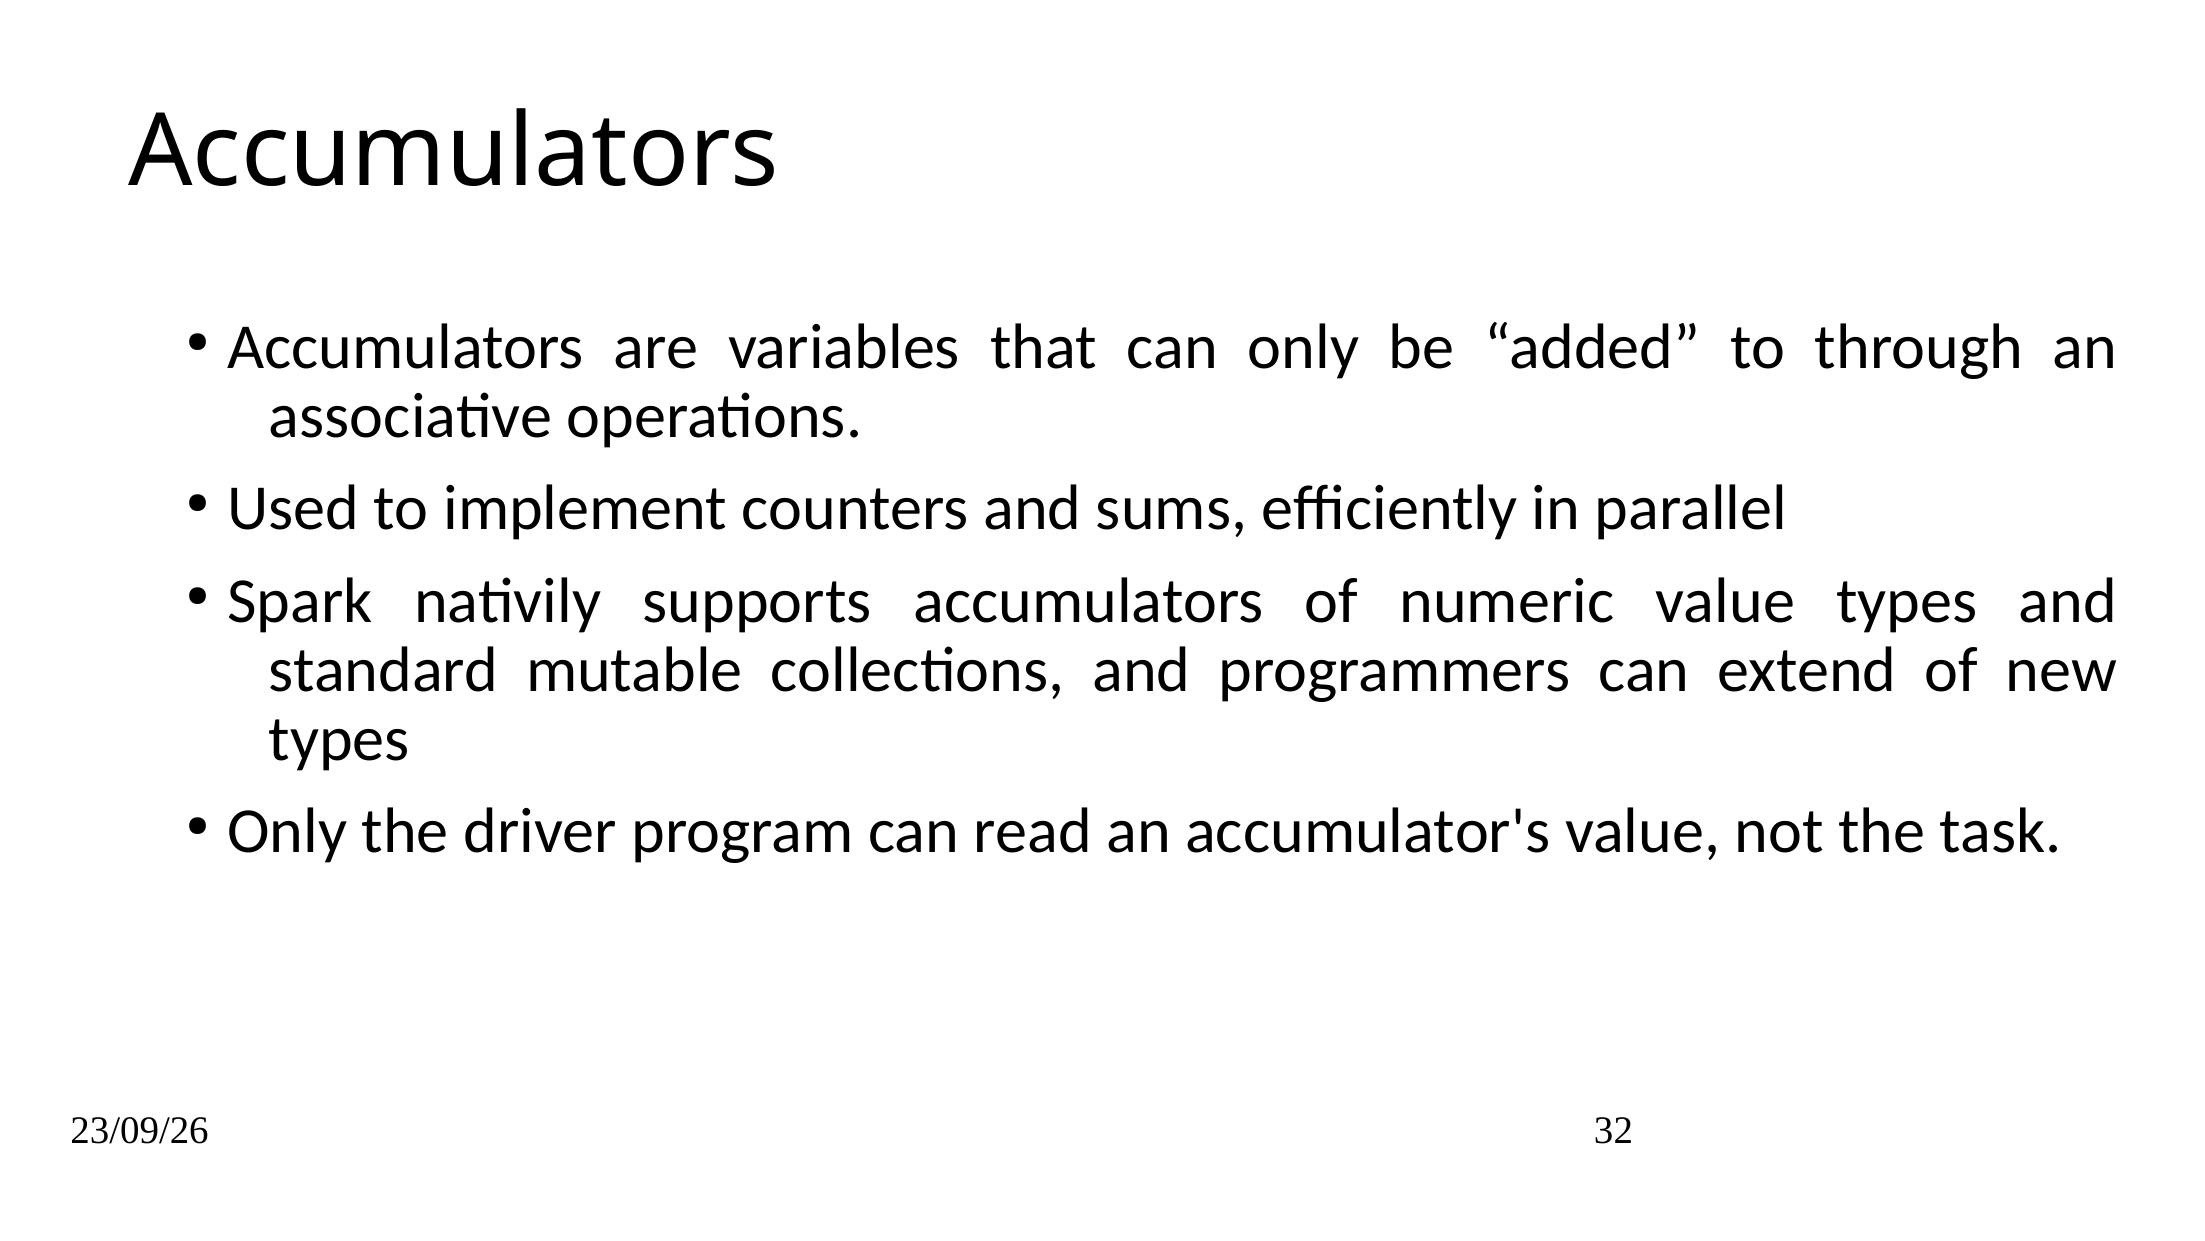

# Accumulators
Accumulators are variables that can only be “added” to through an associative operations.
Used to implement counters and sums, efficiently in parallel
Spark nativily supports accumulators of numeric value types and standard mutable collections, and programmers can extend of new types
Only the driver program can read an accumulator's value, not the task.